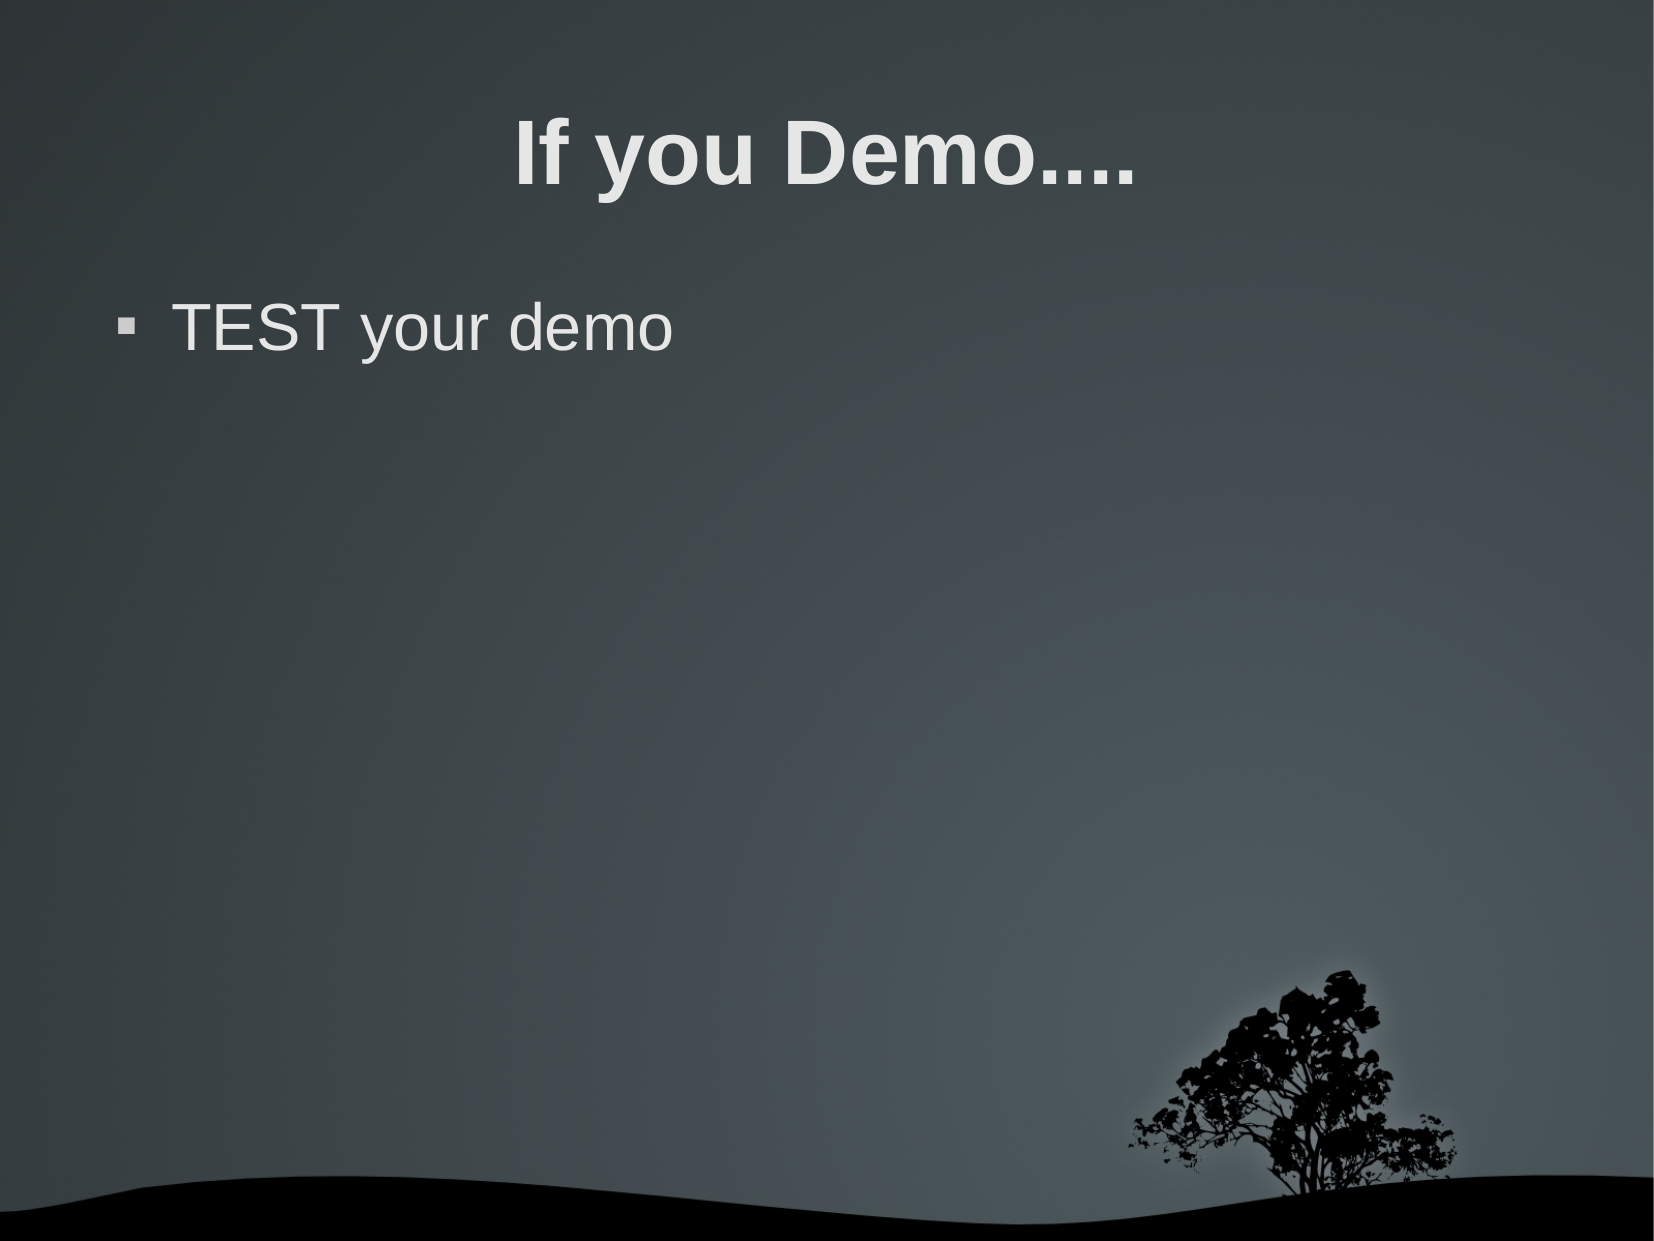

# If you Demo....
TEST your demo